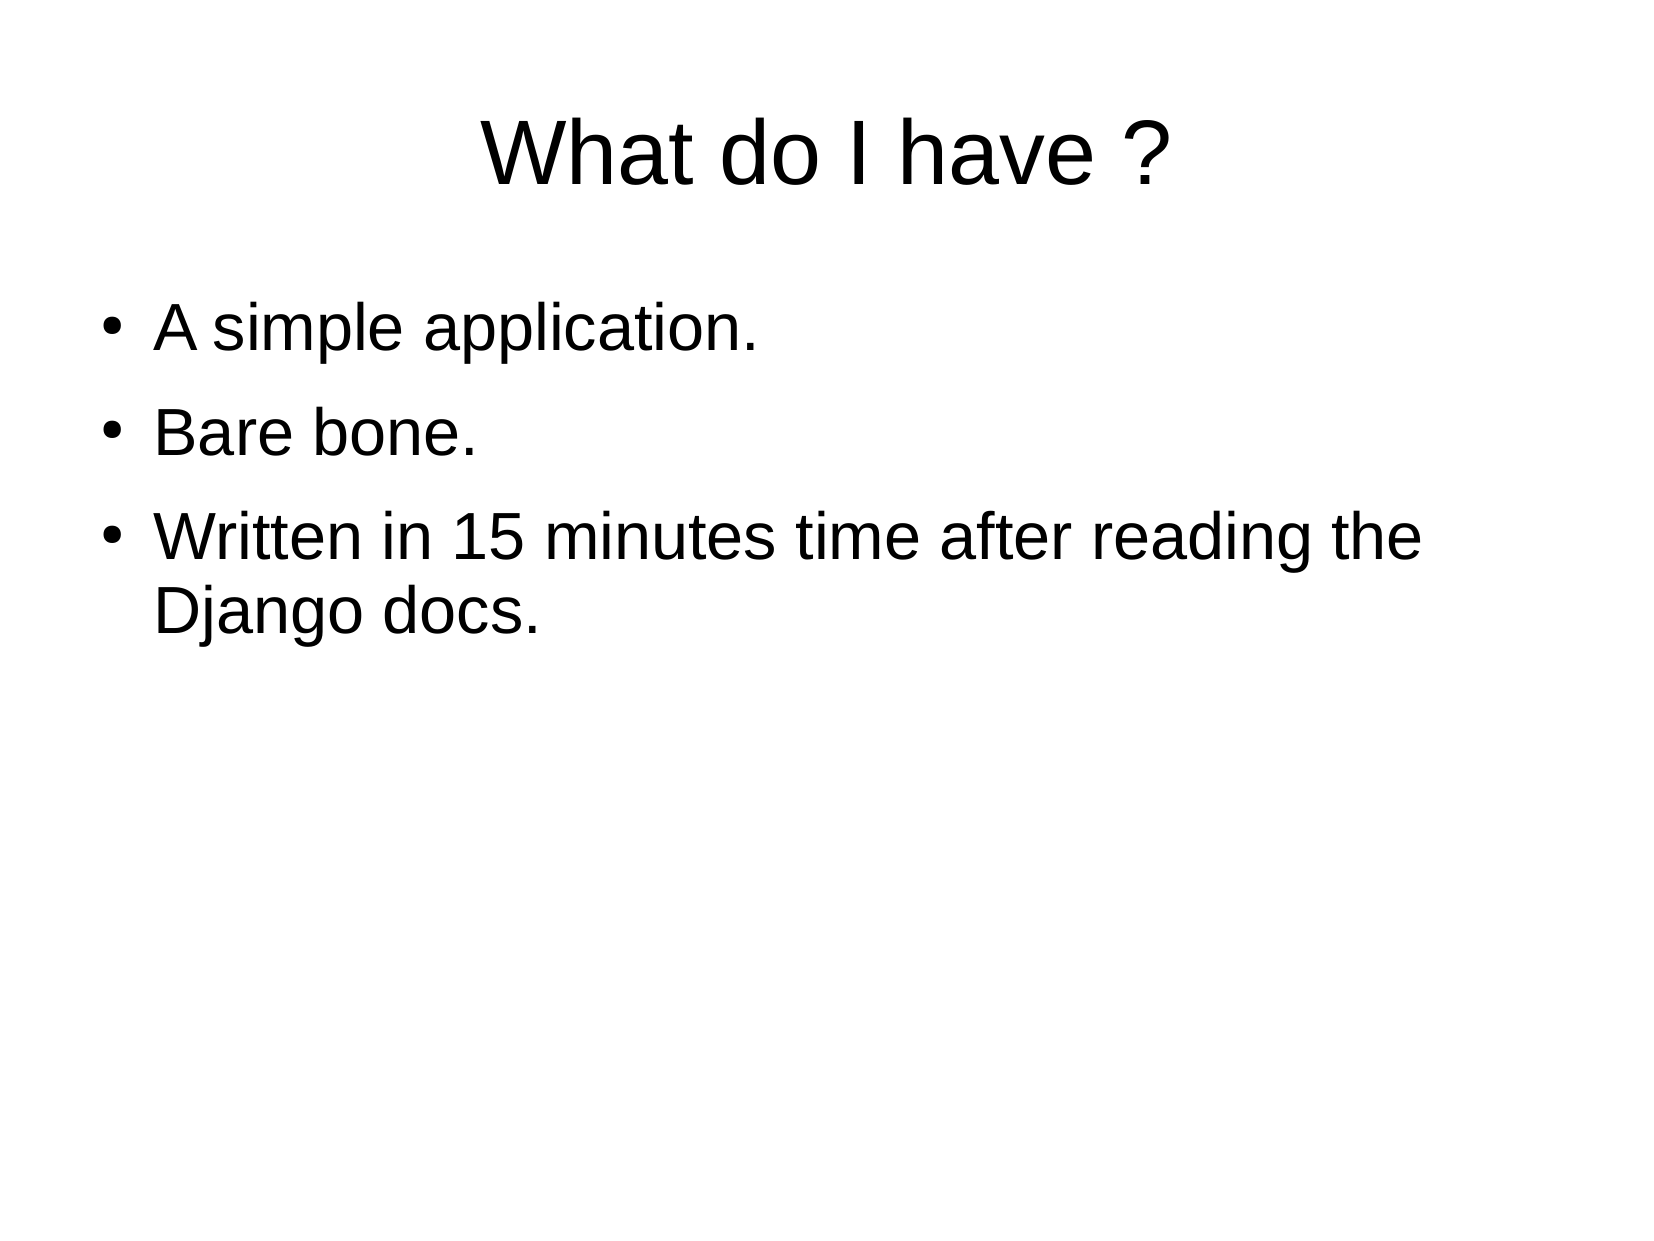

# What do I have ?
A simple application.
Bare bone.
Written in 15 minutes time after reading the Django docs.